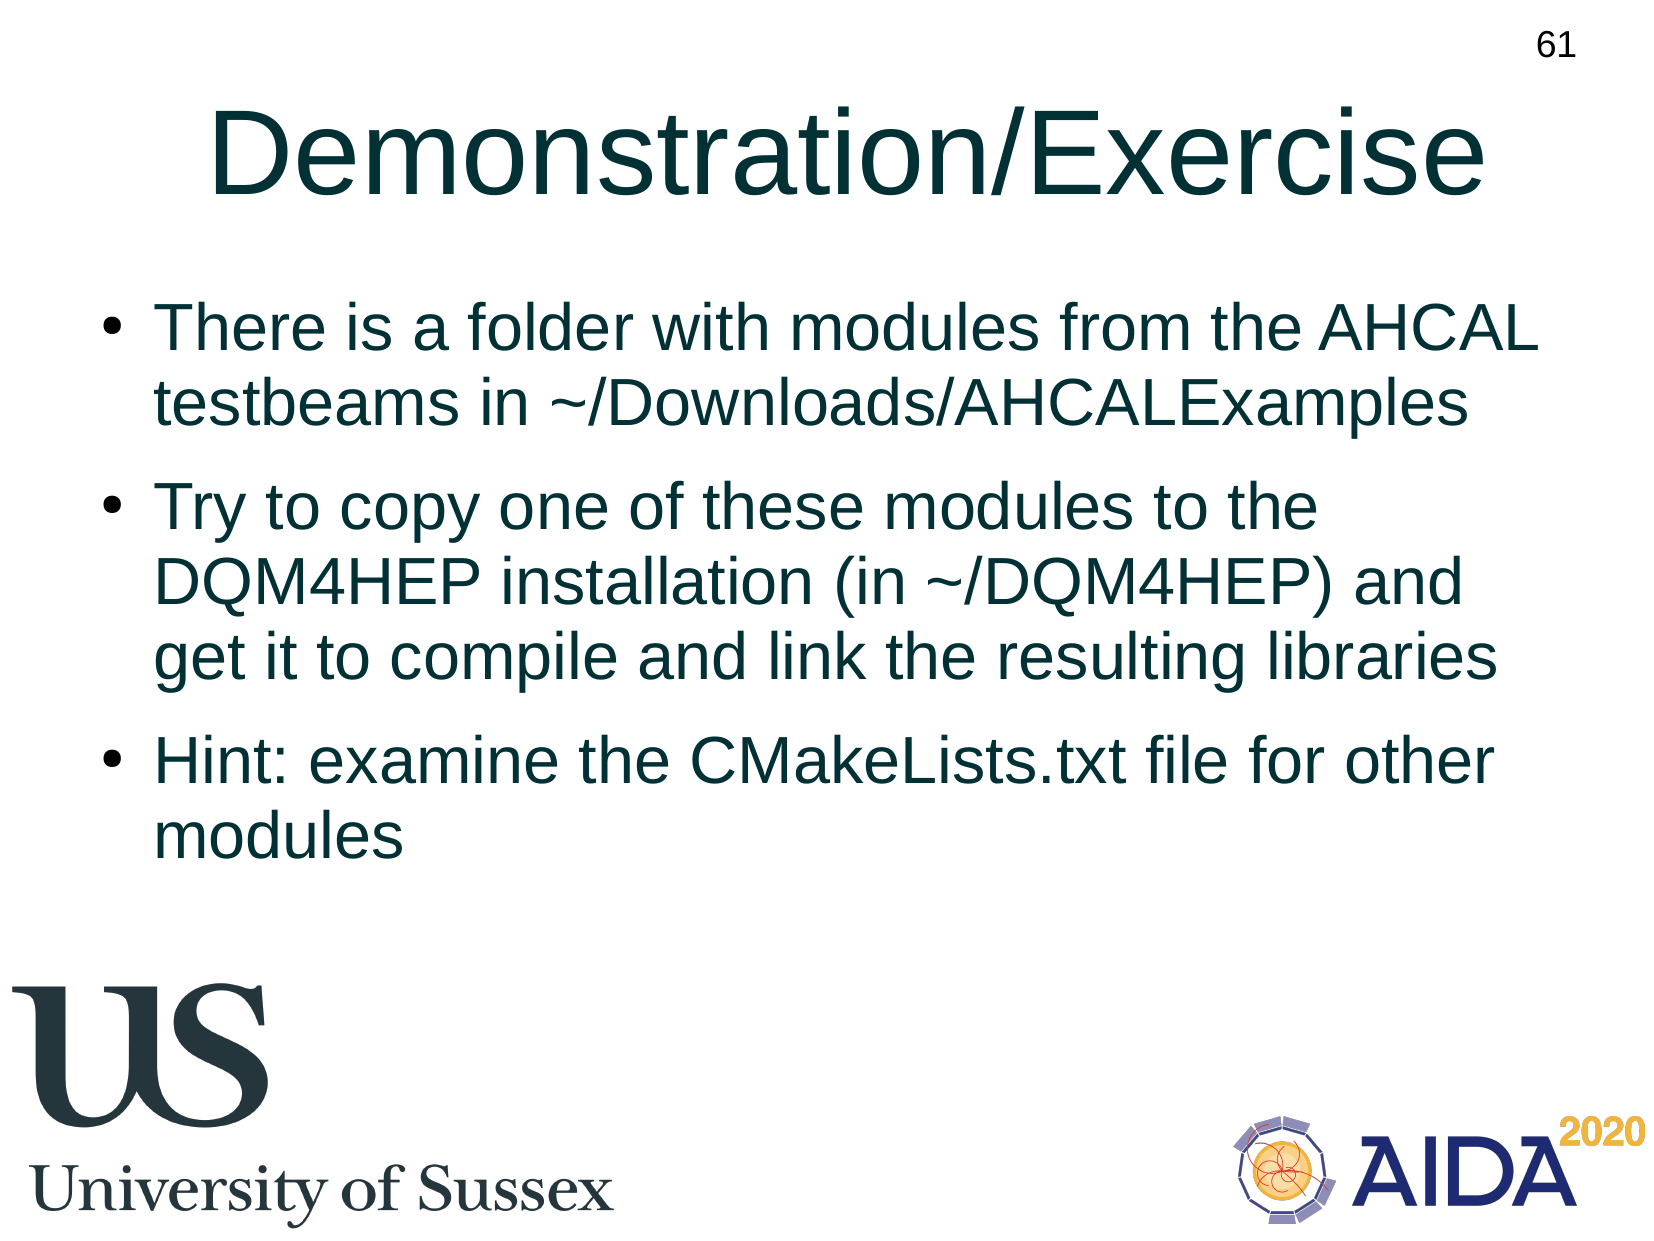

# Demonstration/Exercise
There is a folder with modules from the AHCAL testbeams in ~/Downloads/AHCALExamples
Try to copy one of these modules to the DQM4HEP installation (in ~/DQM4HEP) and get it to compile and link the resulting libraries
Hint: examine the CMakeLists.txt file for other modules